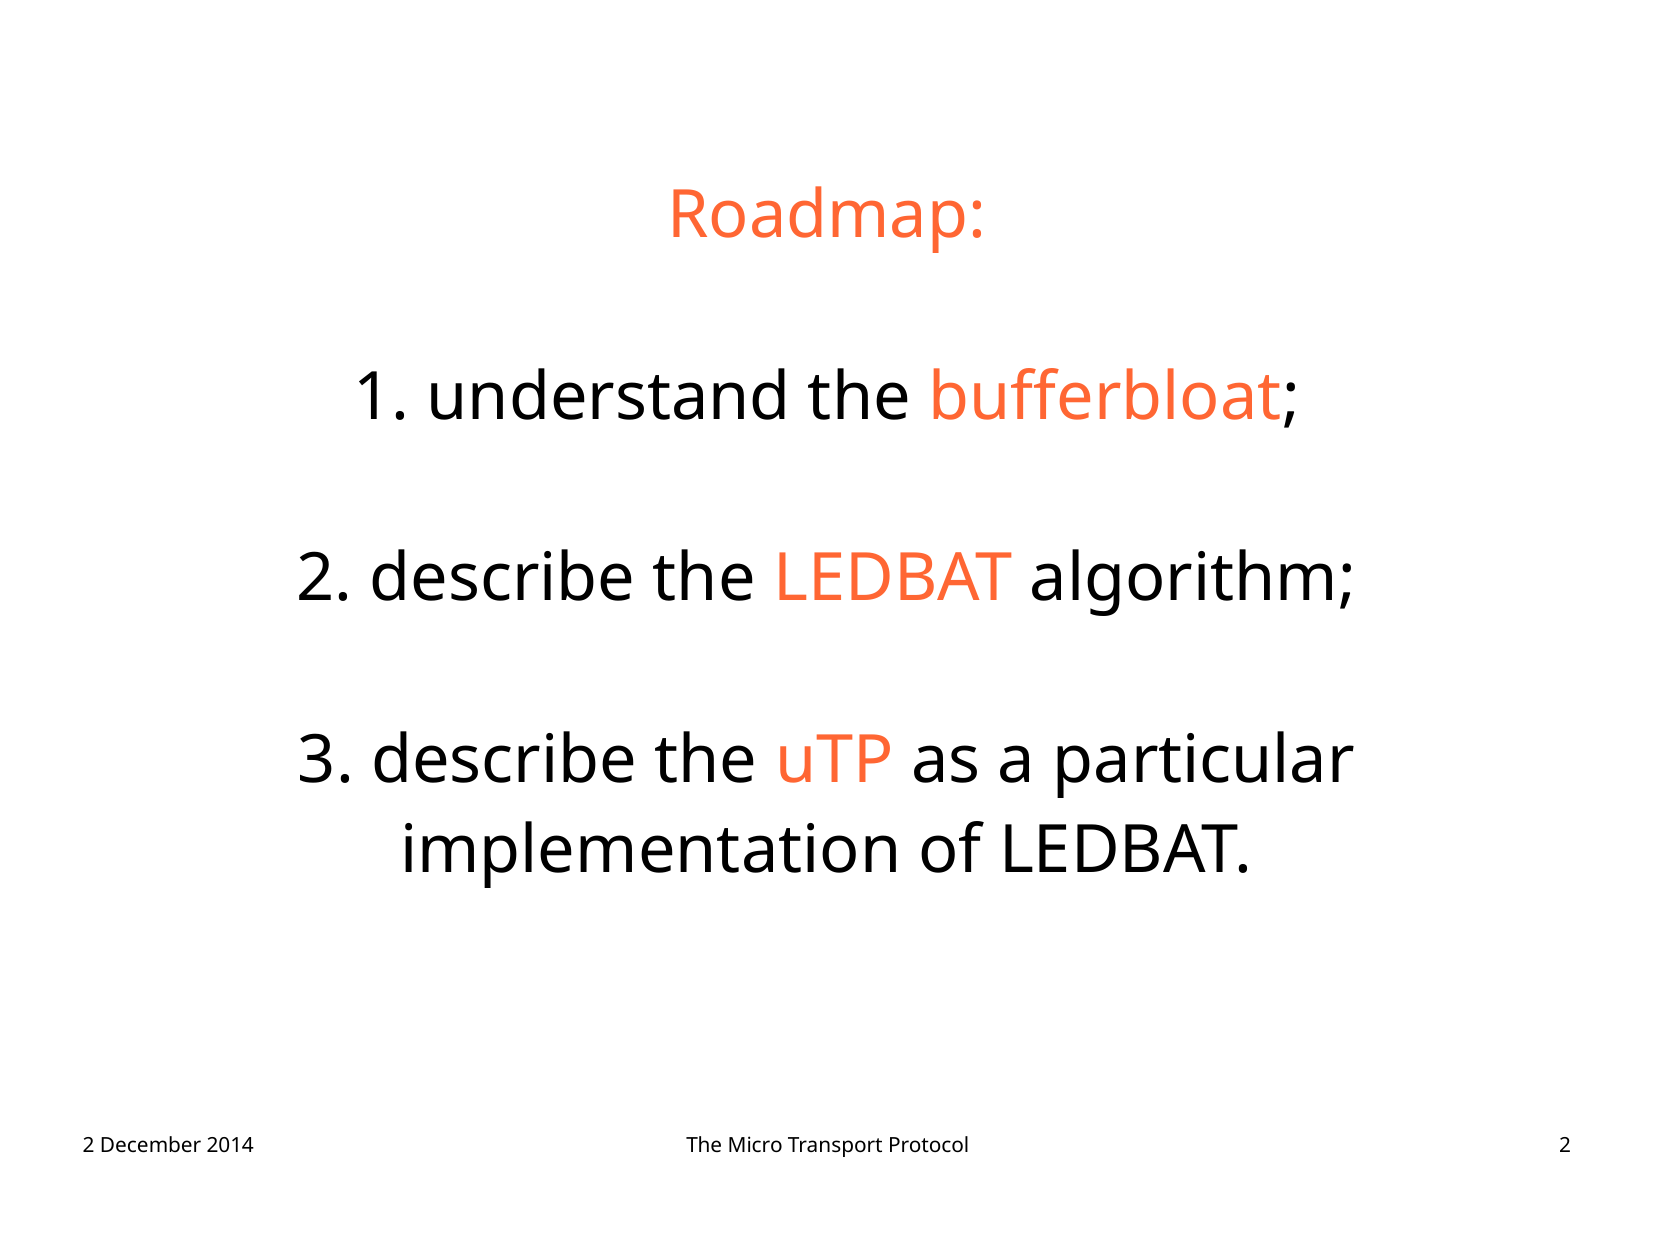

# Roadmap:
1. understand the bufferbloat;
2. describe the LEDBAT algorithm;
3. describe the uTP as a particular implementation of LEDBAT.
2 December 2014
The Micro Transport Protocol
2